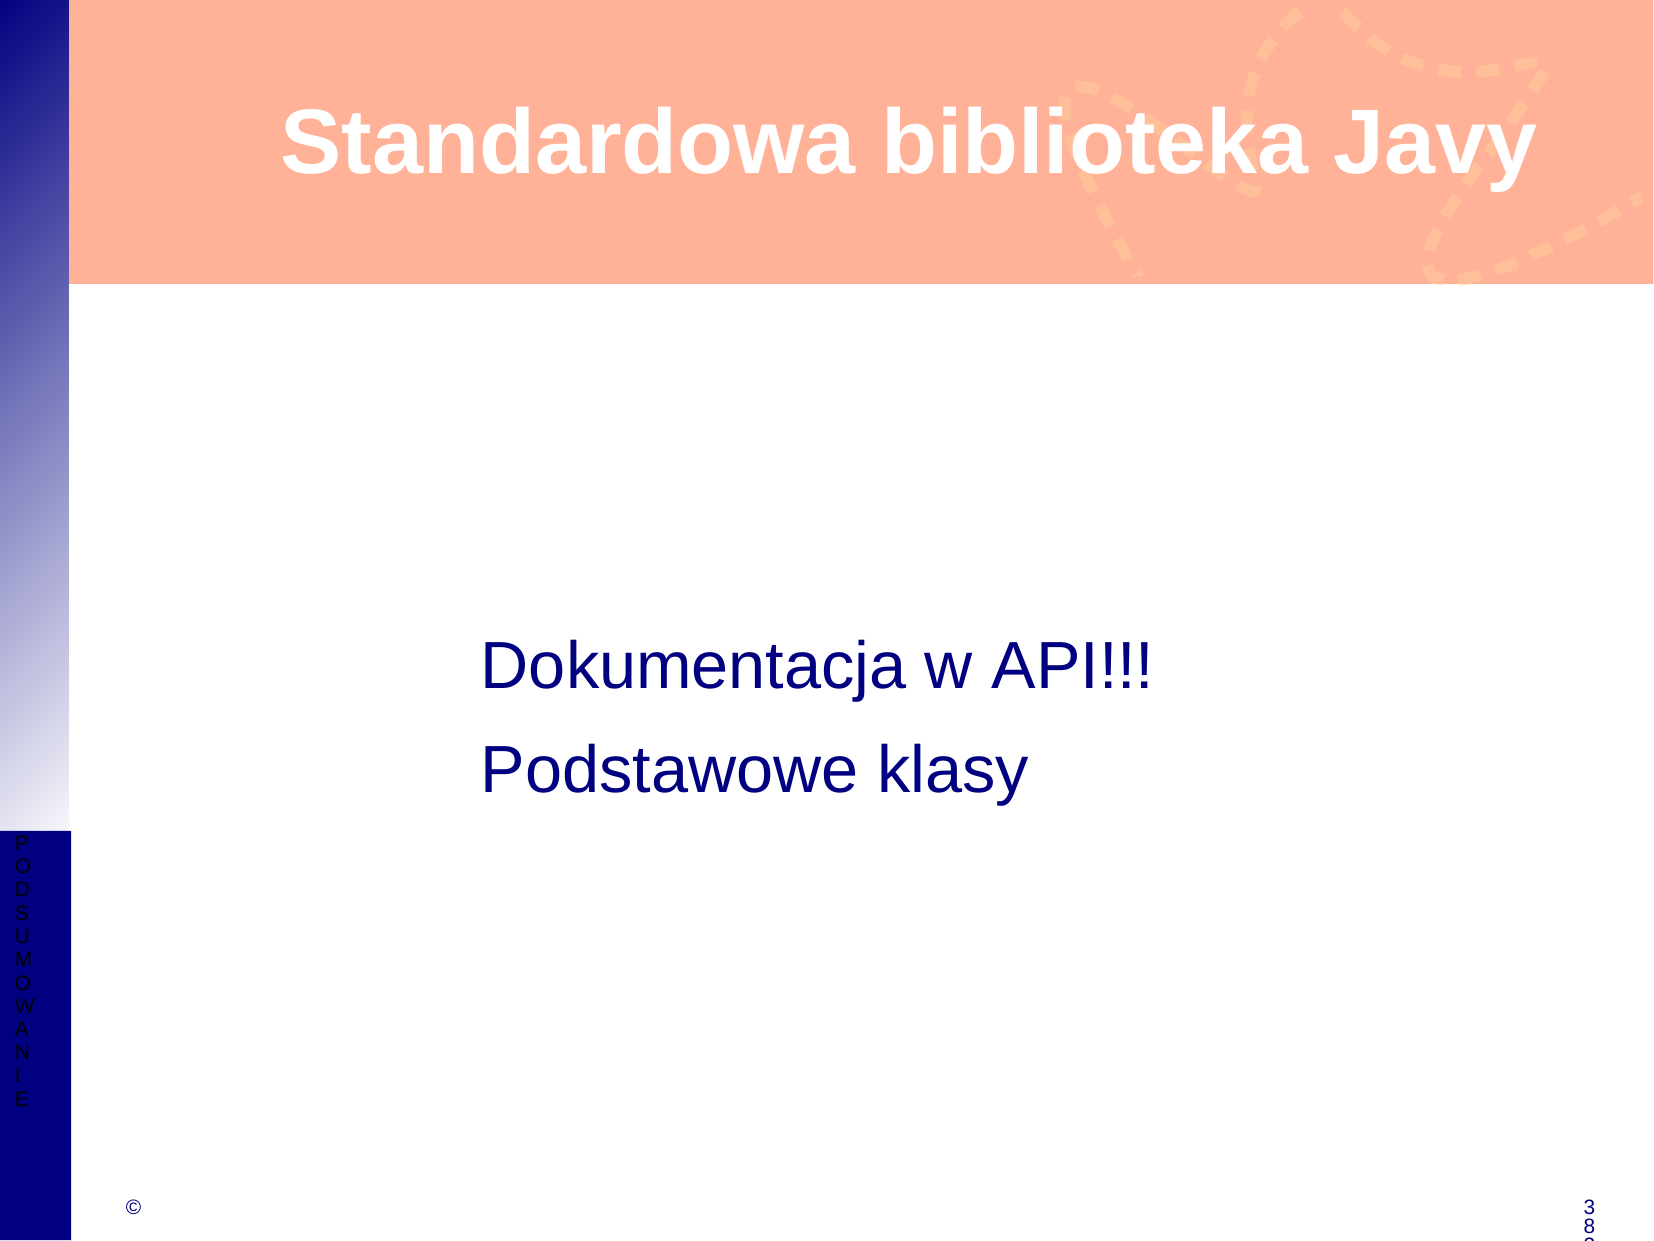

Standardowa biblioteka Javy
# Dokumentacja w API!!!
Podstawowe klasy
P
O
D
S
U
M
O
W
A
N
I
E